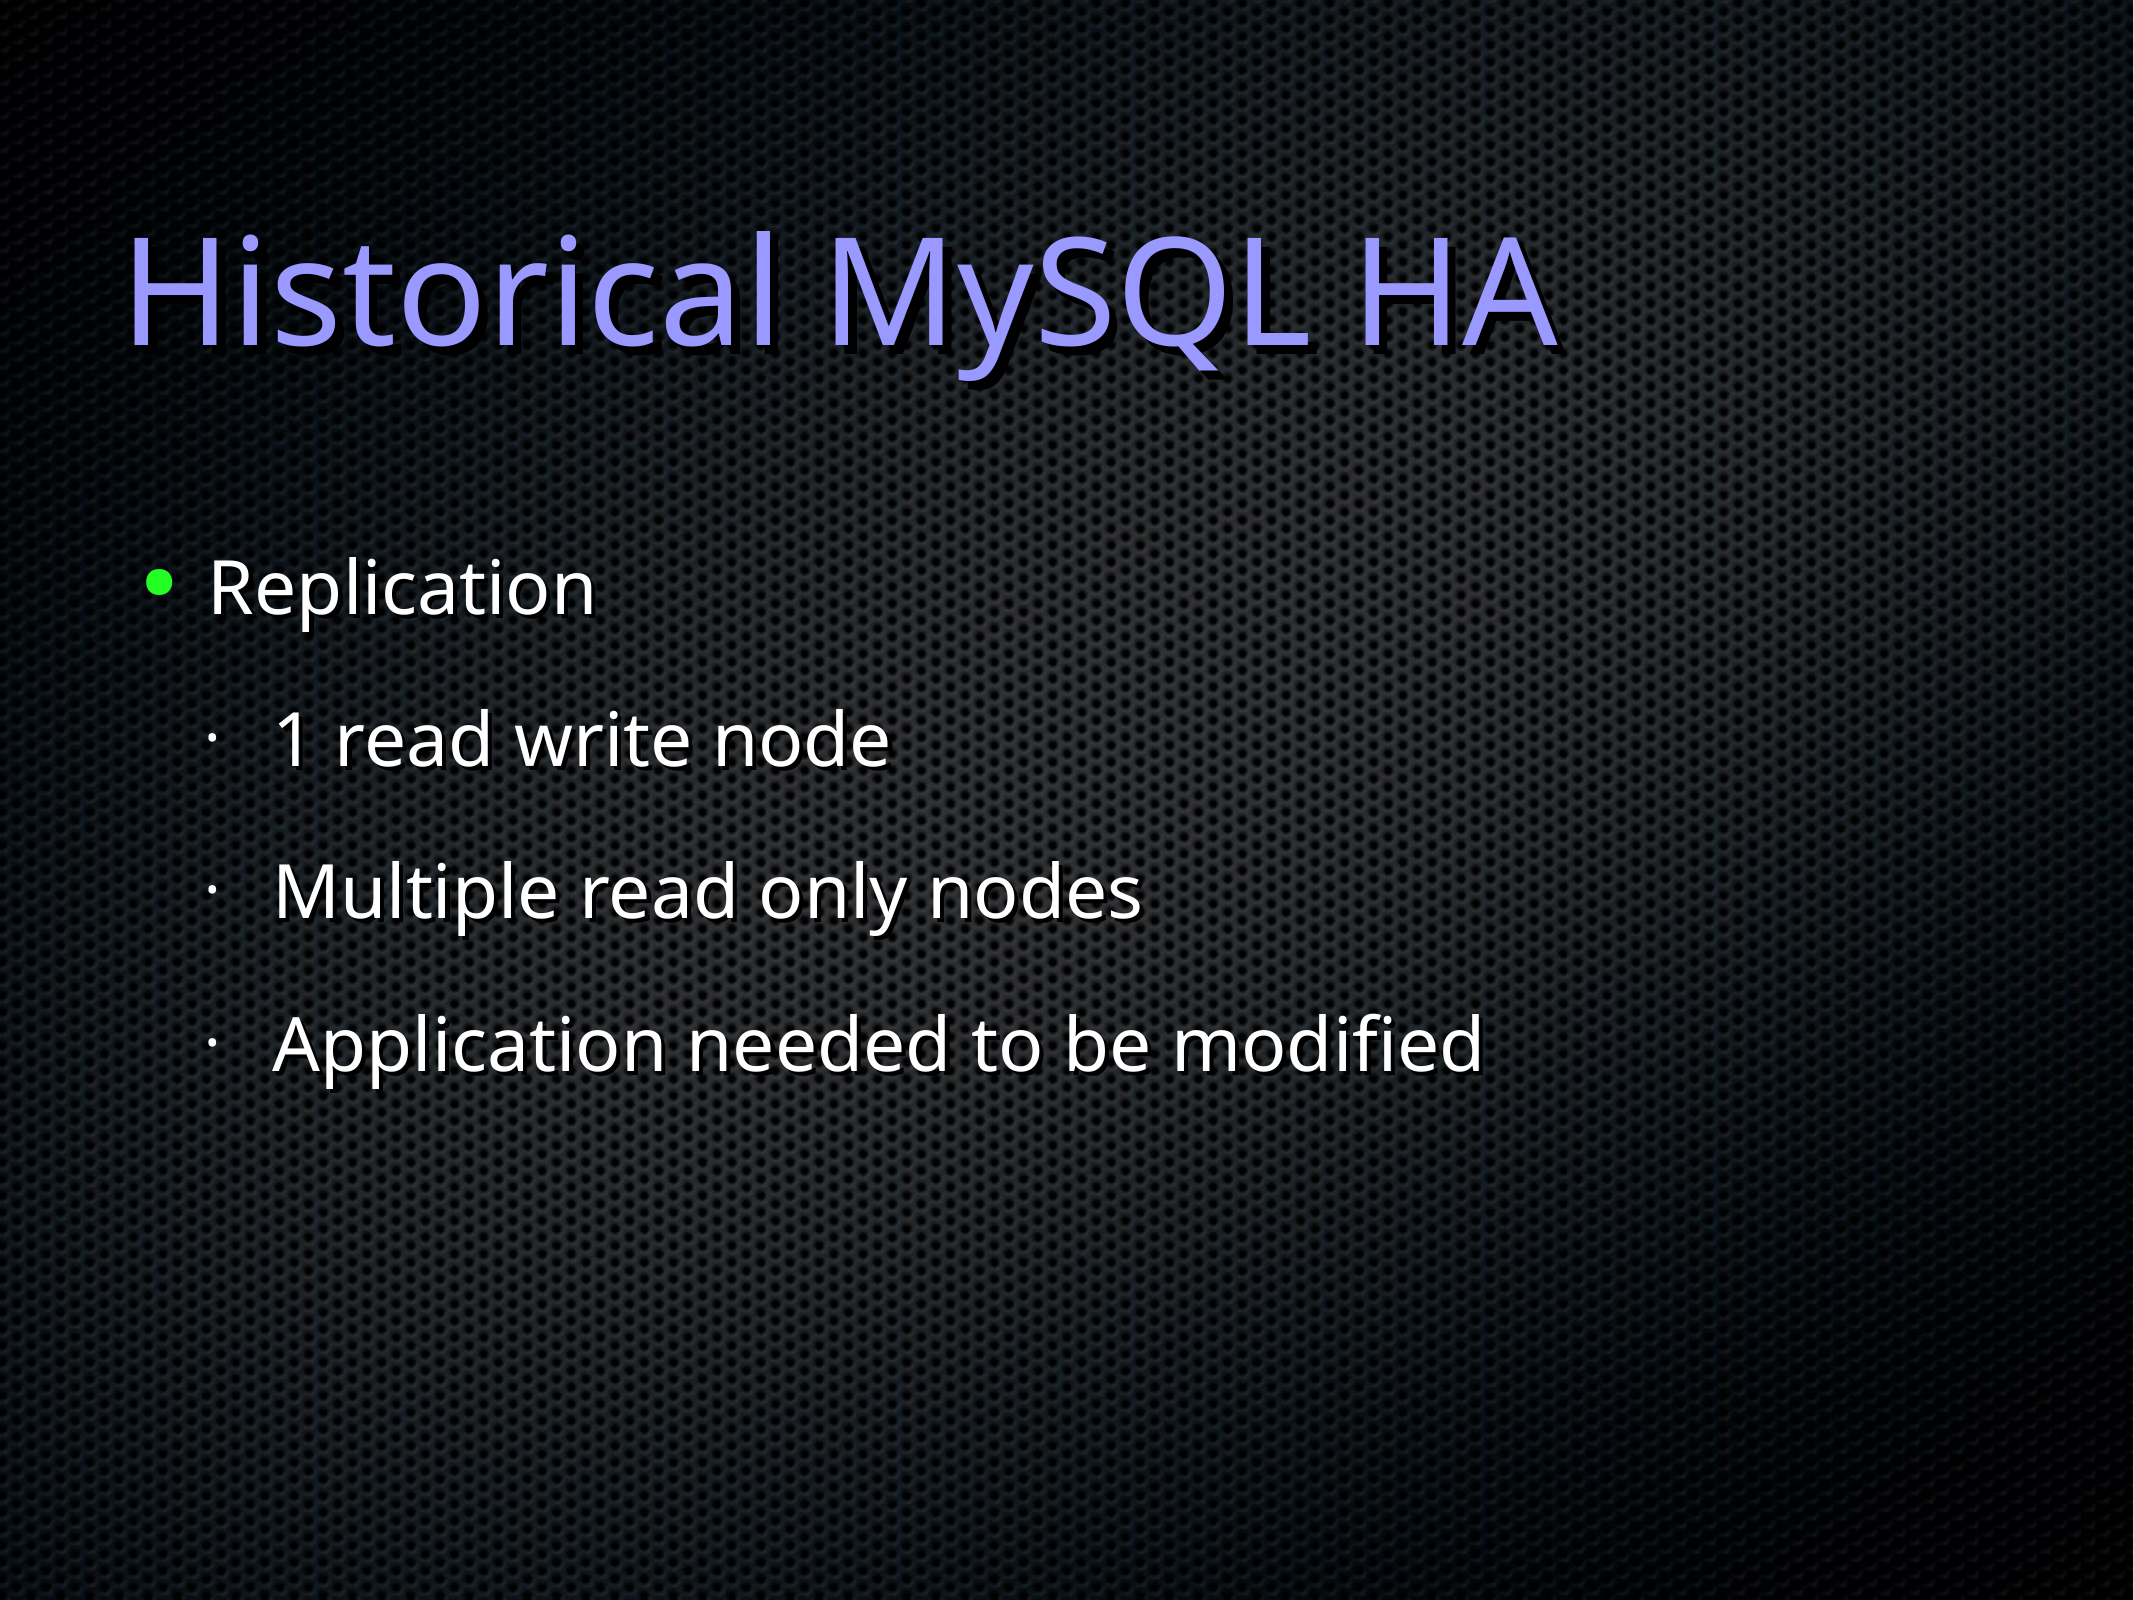

# Historical MySQL HA
Replication
1 read write node
Multiple read only nodes
Application needed to be modified